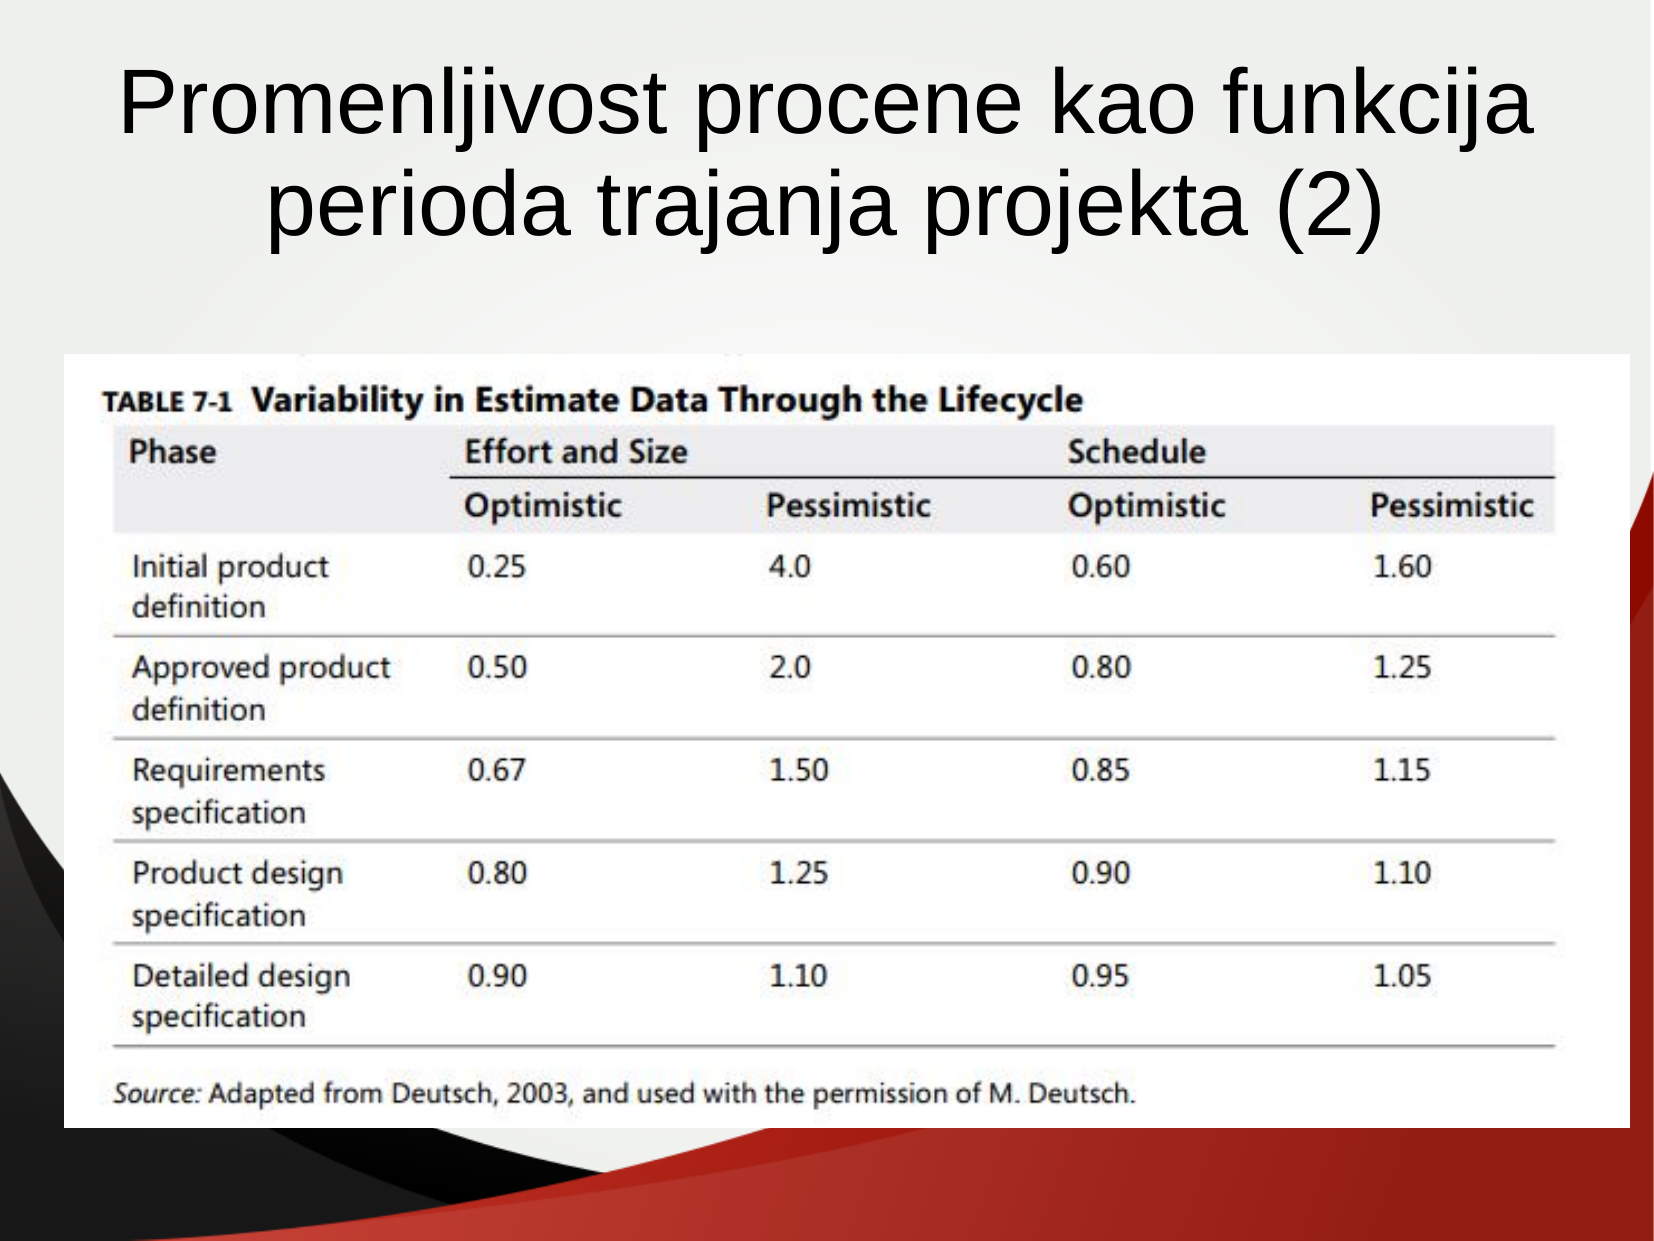

# Promenljivost procene kao funkcija perioda trajanja projekta (2)